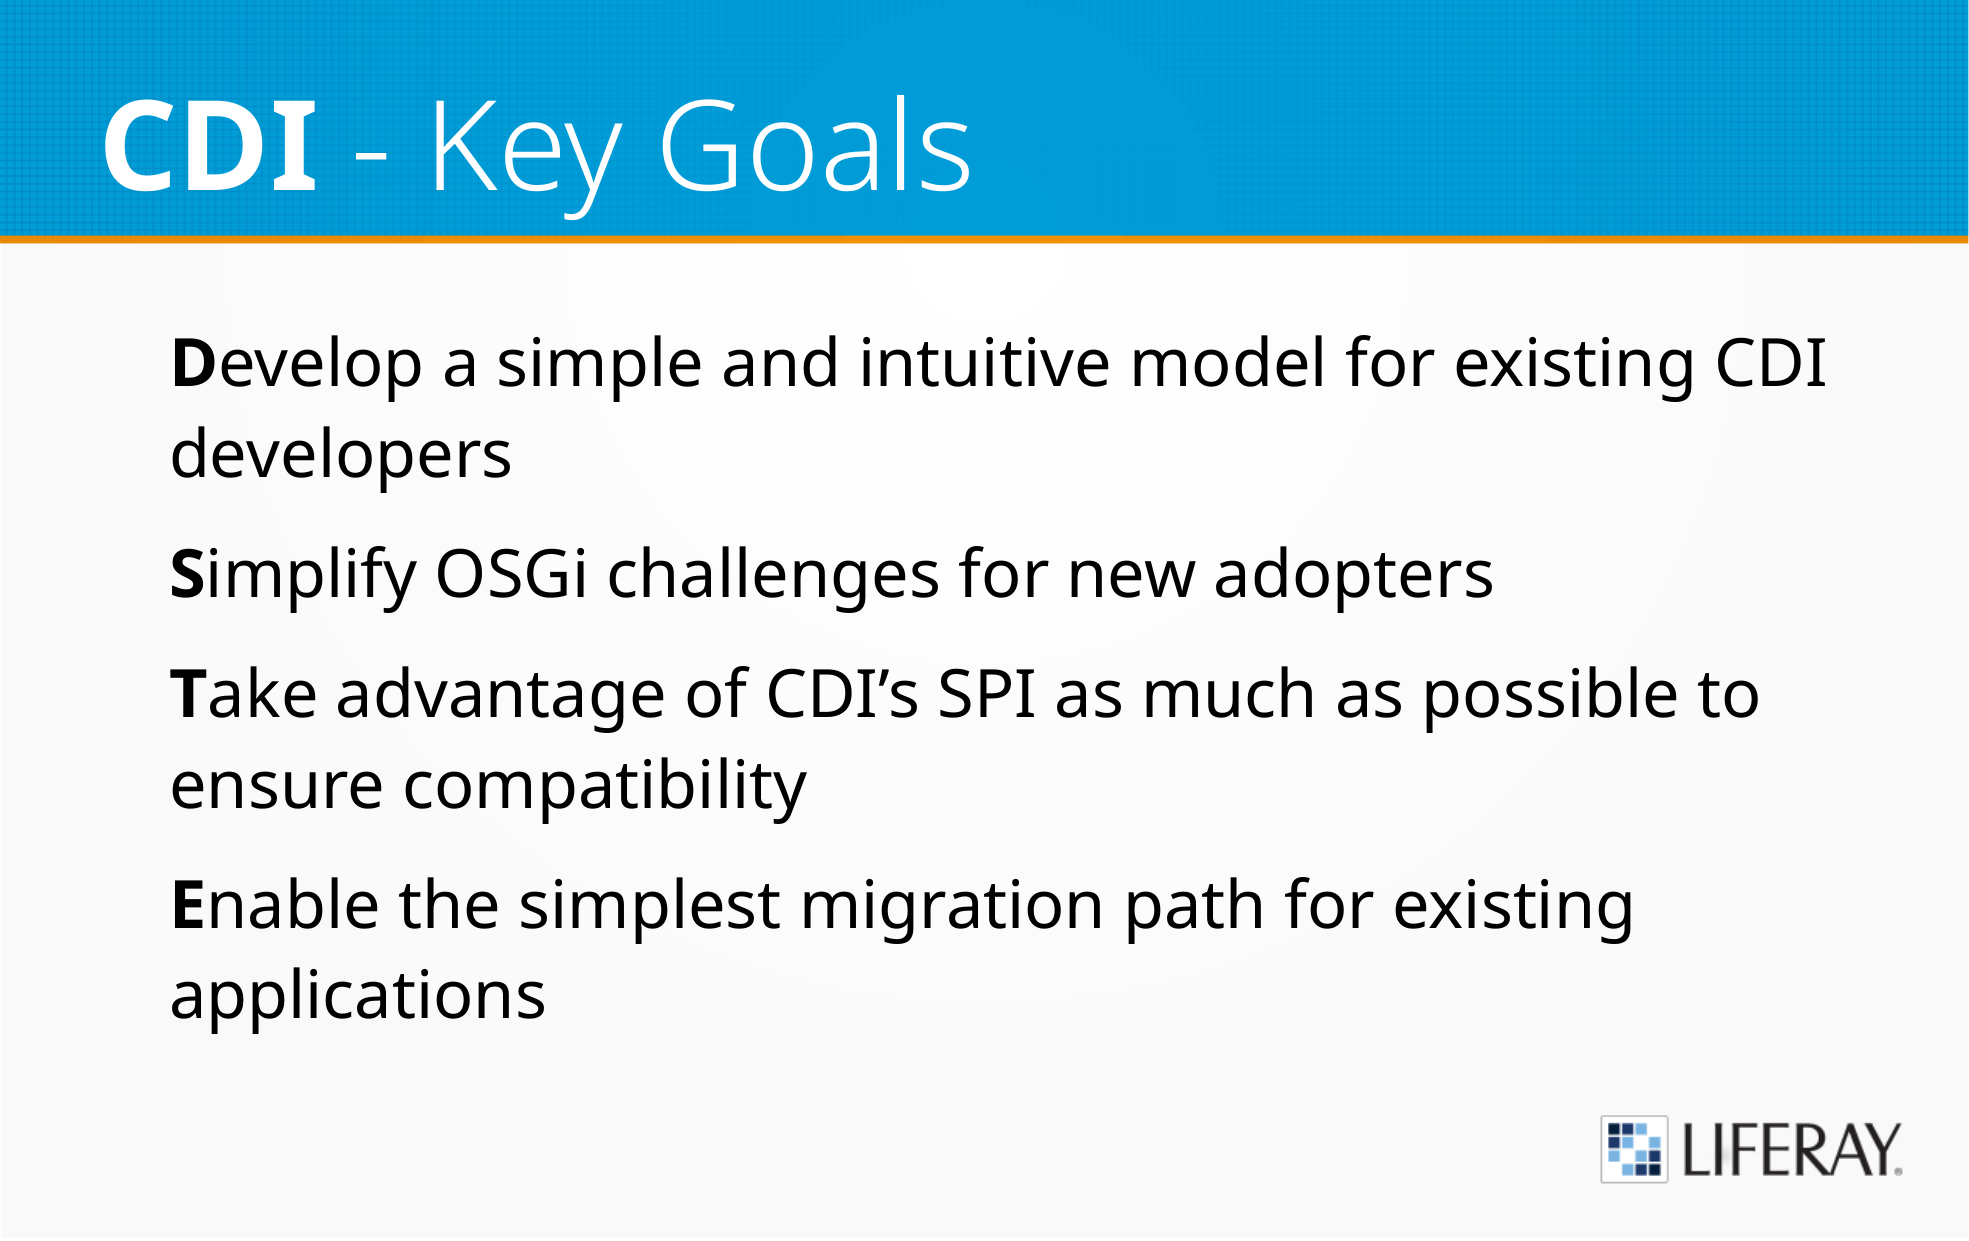

# CDI - Key Goals
Develop a simple and intuitive model for existing CDI developers
Simplify OSGi challenges for new adopters
Take advantage of CDI’s SPI as much as possible to ensure compatibility
Enable the simplest migration path for existing applications